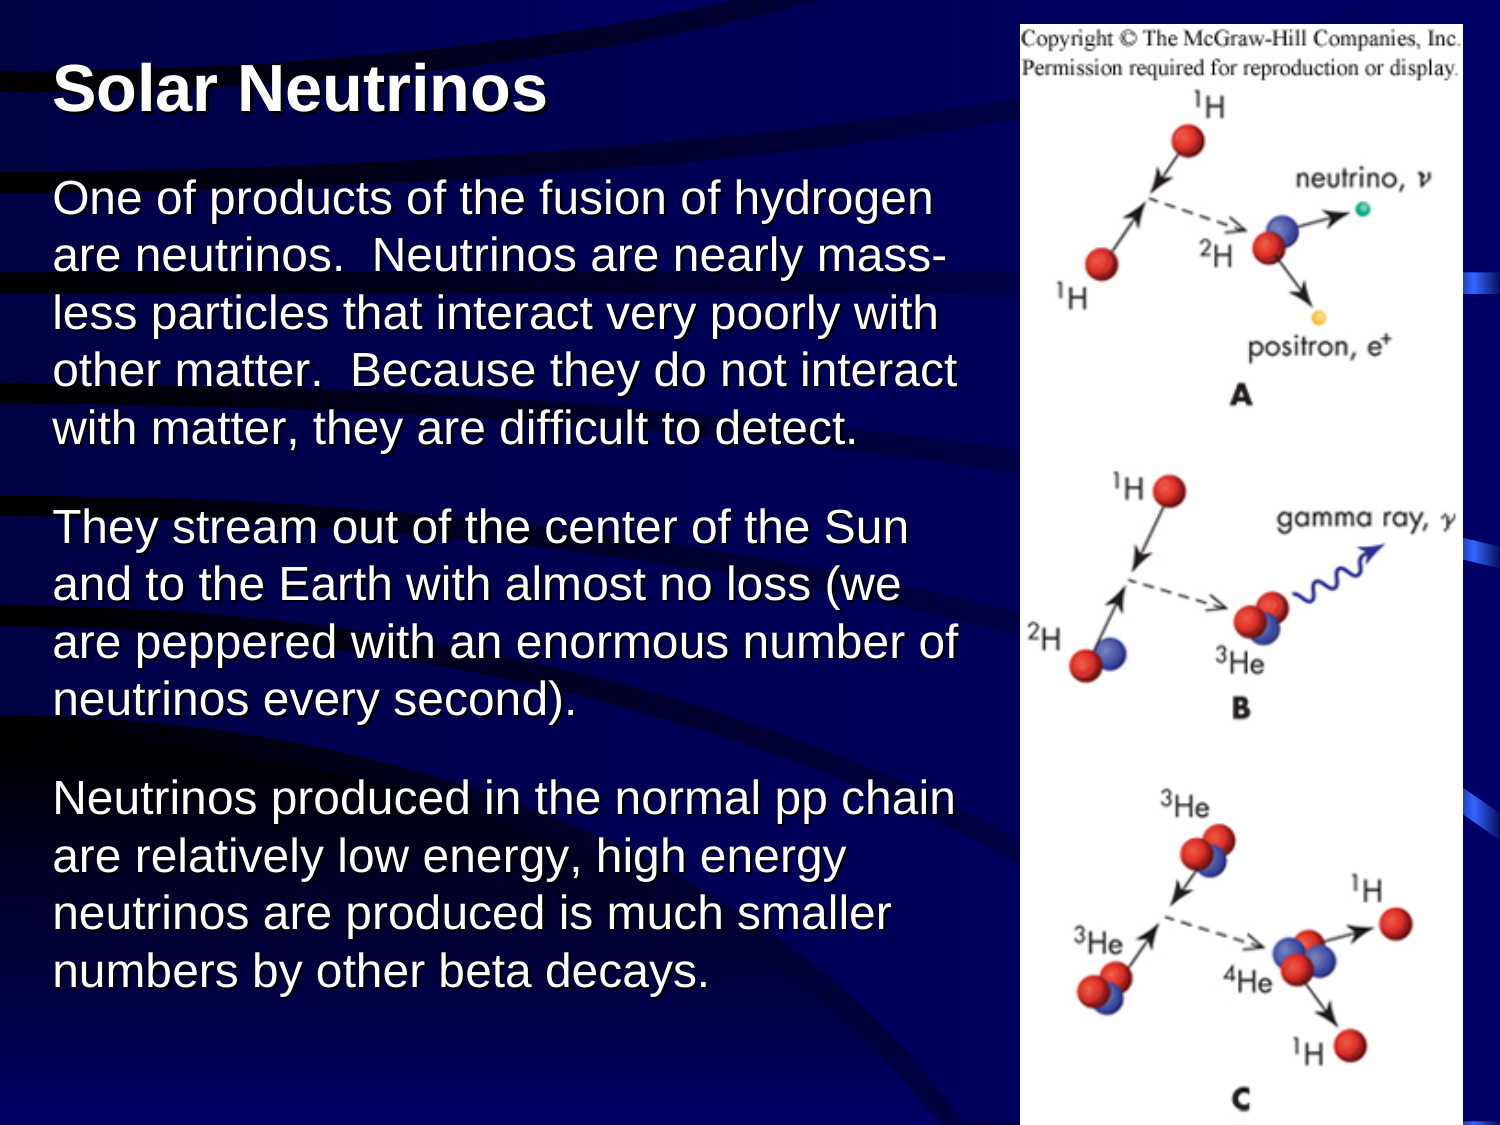

Solar Neutrinos
One of products of the fusion of hydrogen are neutrinos. Neutrinos are nearly mass-less particles that interact very poorly with other matter. Because they do not interact with matter, they are difficult to detect.
They stream out of the center of the Sun and to the Earth with almost no loss (we are peppered with an enormous number of neutrinos every second).
Neutrinos produced in the normal pp chain are relatively low energy, high energy neutrinos are produced is much smaller numbers by other beta decays.